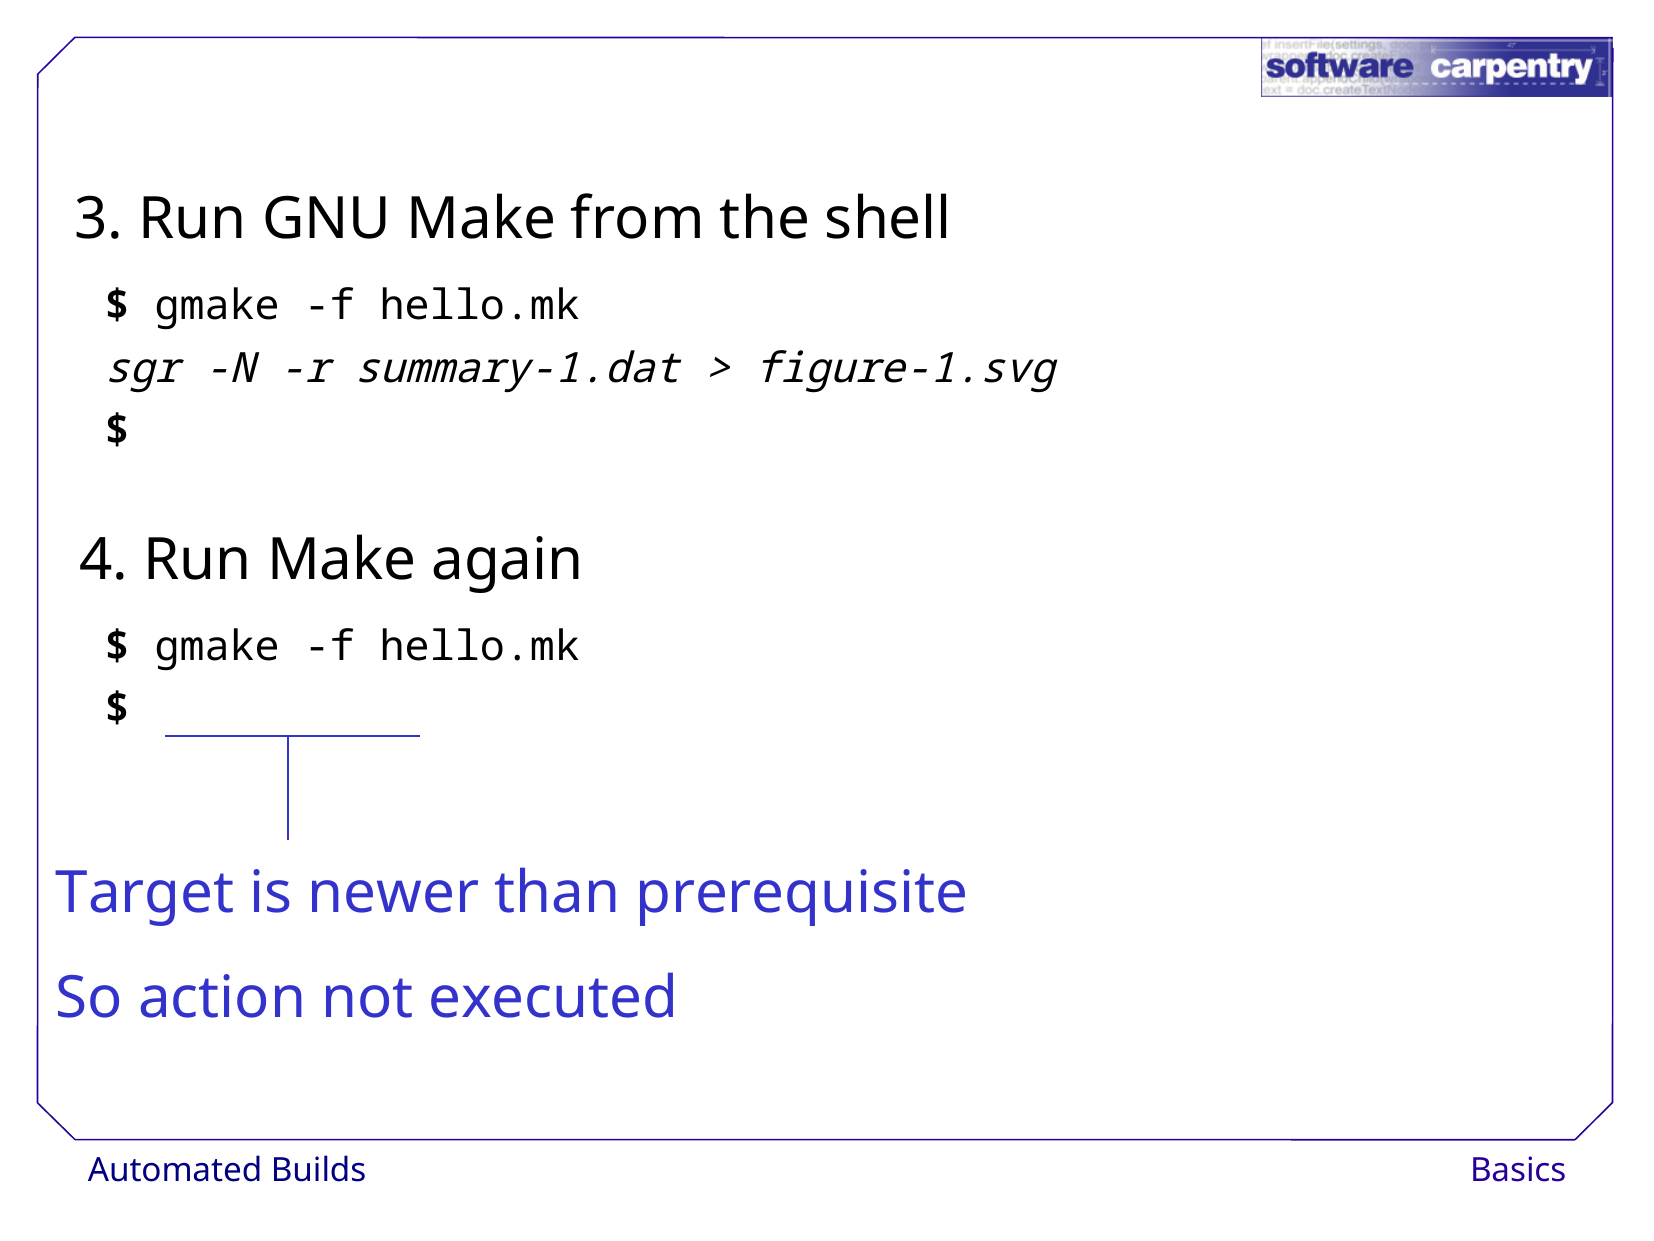

3. Run GNU Make from the shell
$ gmake -f hello.mk
sgr -N -r summary-1.dat > figure-1.svg
$
4. Run Make again
$ gmake -f hello.mk
$
Target is newer than prerequisite
So action not executed